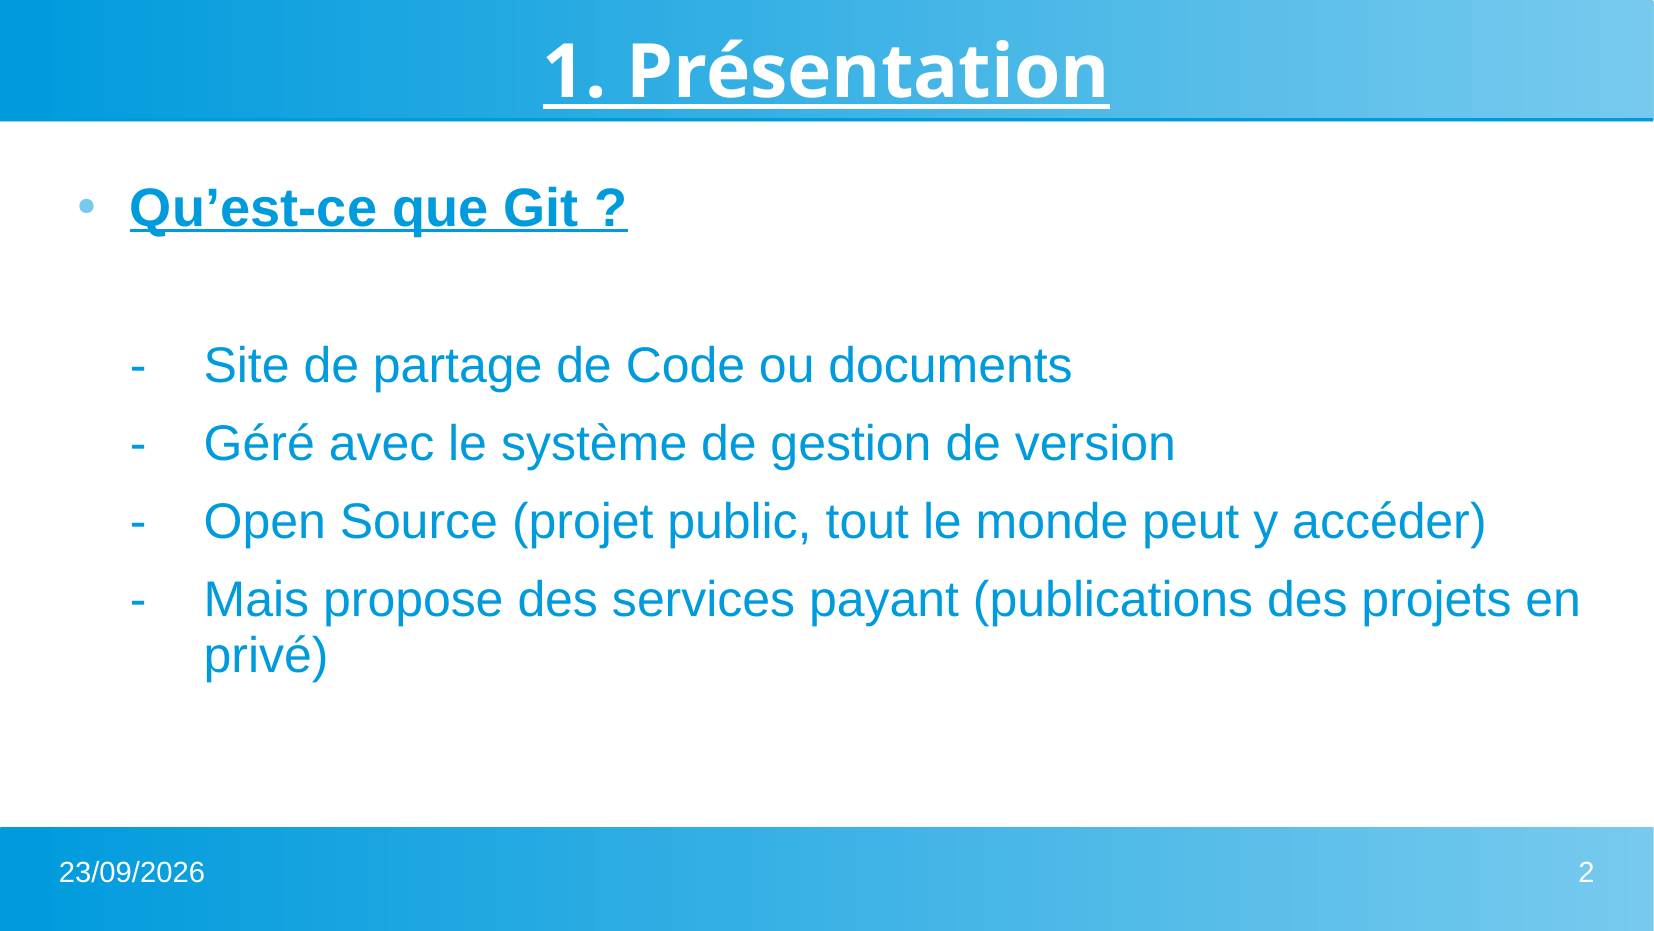

# 1. Présentation
Qu’est-ce que Git ?
-	Site de partage de Code ou documents
-	Géré avec le système de gestion de version
-	Open Source (projet public, tout le monde peut y accéder)
-	Mais propose des services payant (publications des projets en 	privé)
2